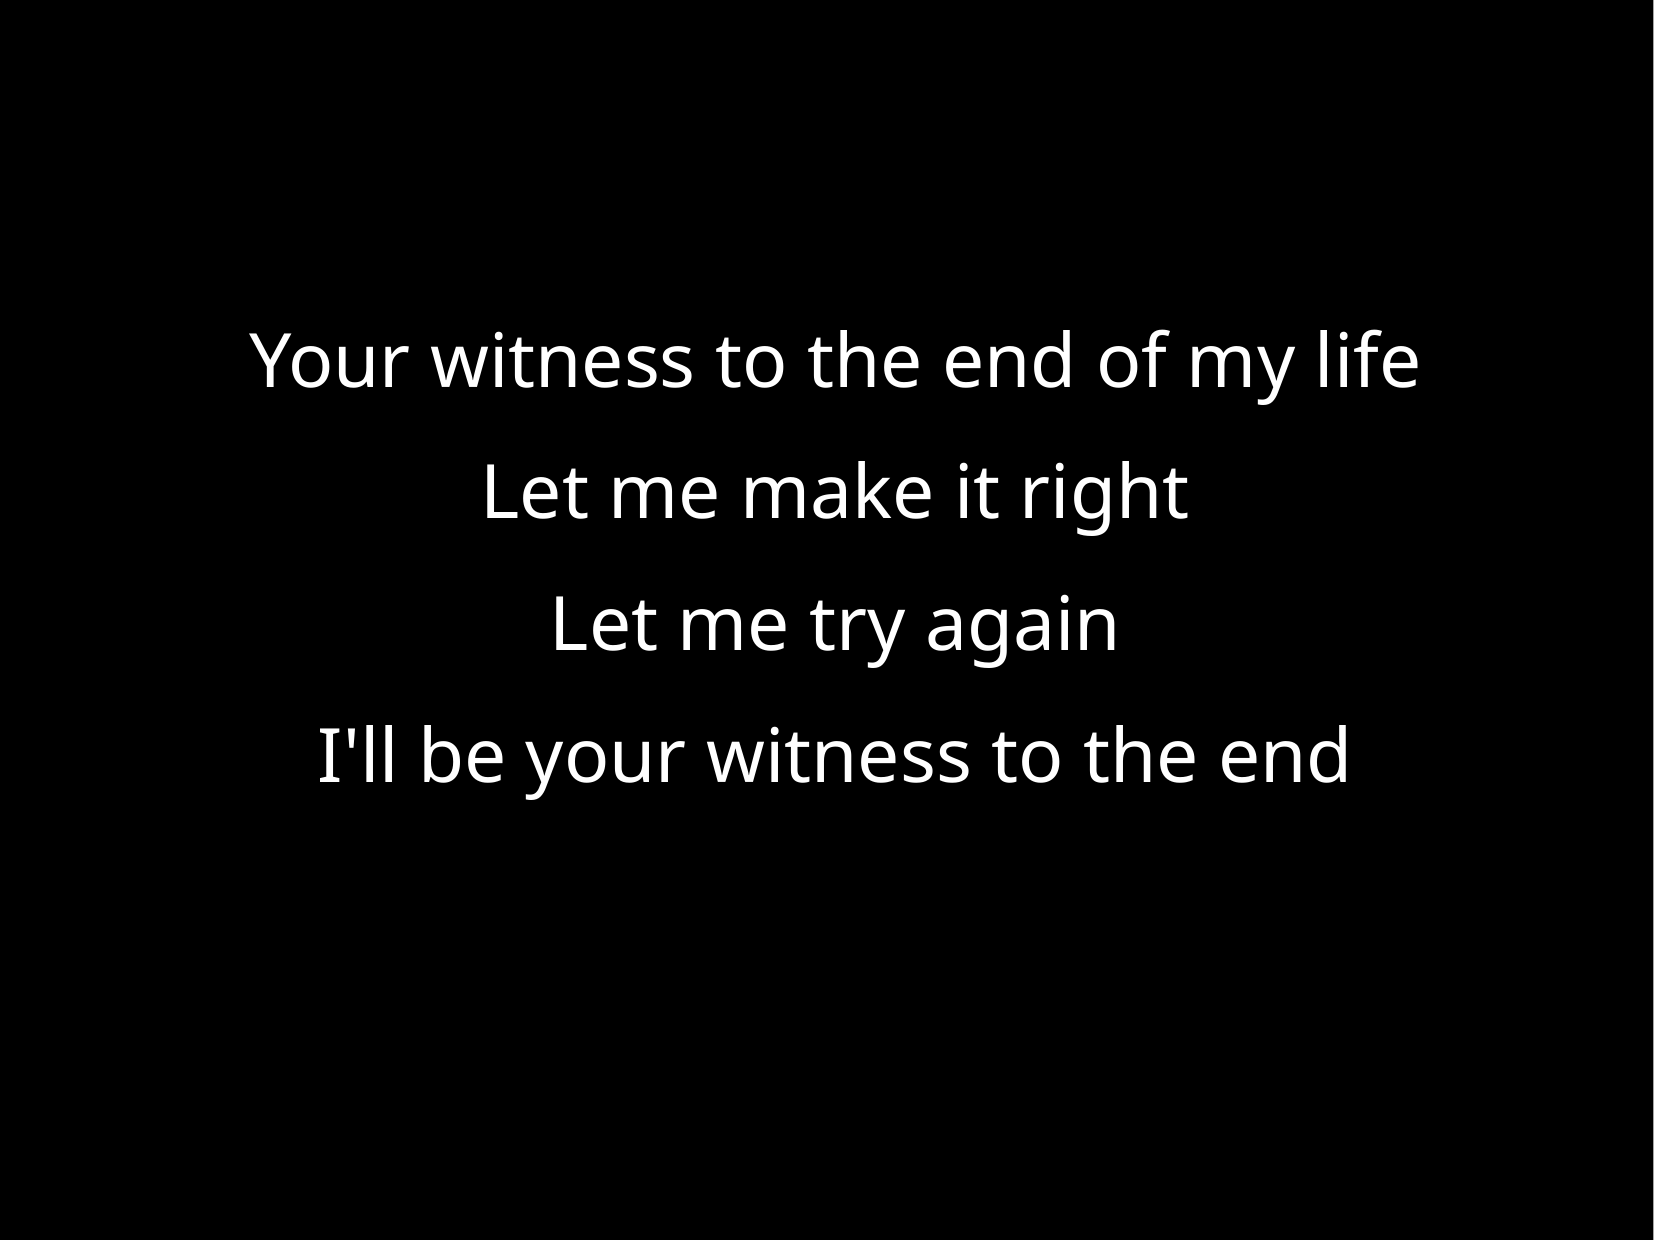

#
Your witness to the end of my life
Let me make it right
Let me try again
I'll be your witness to the end